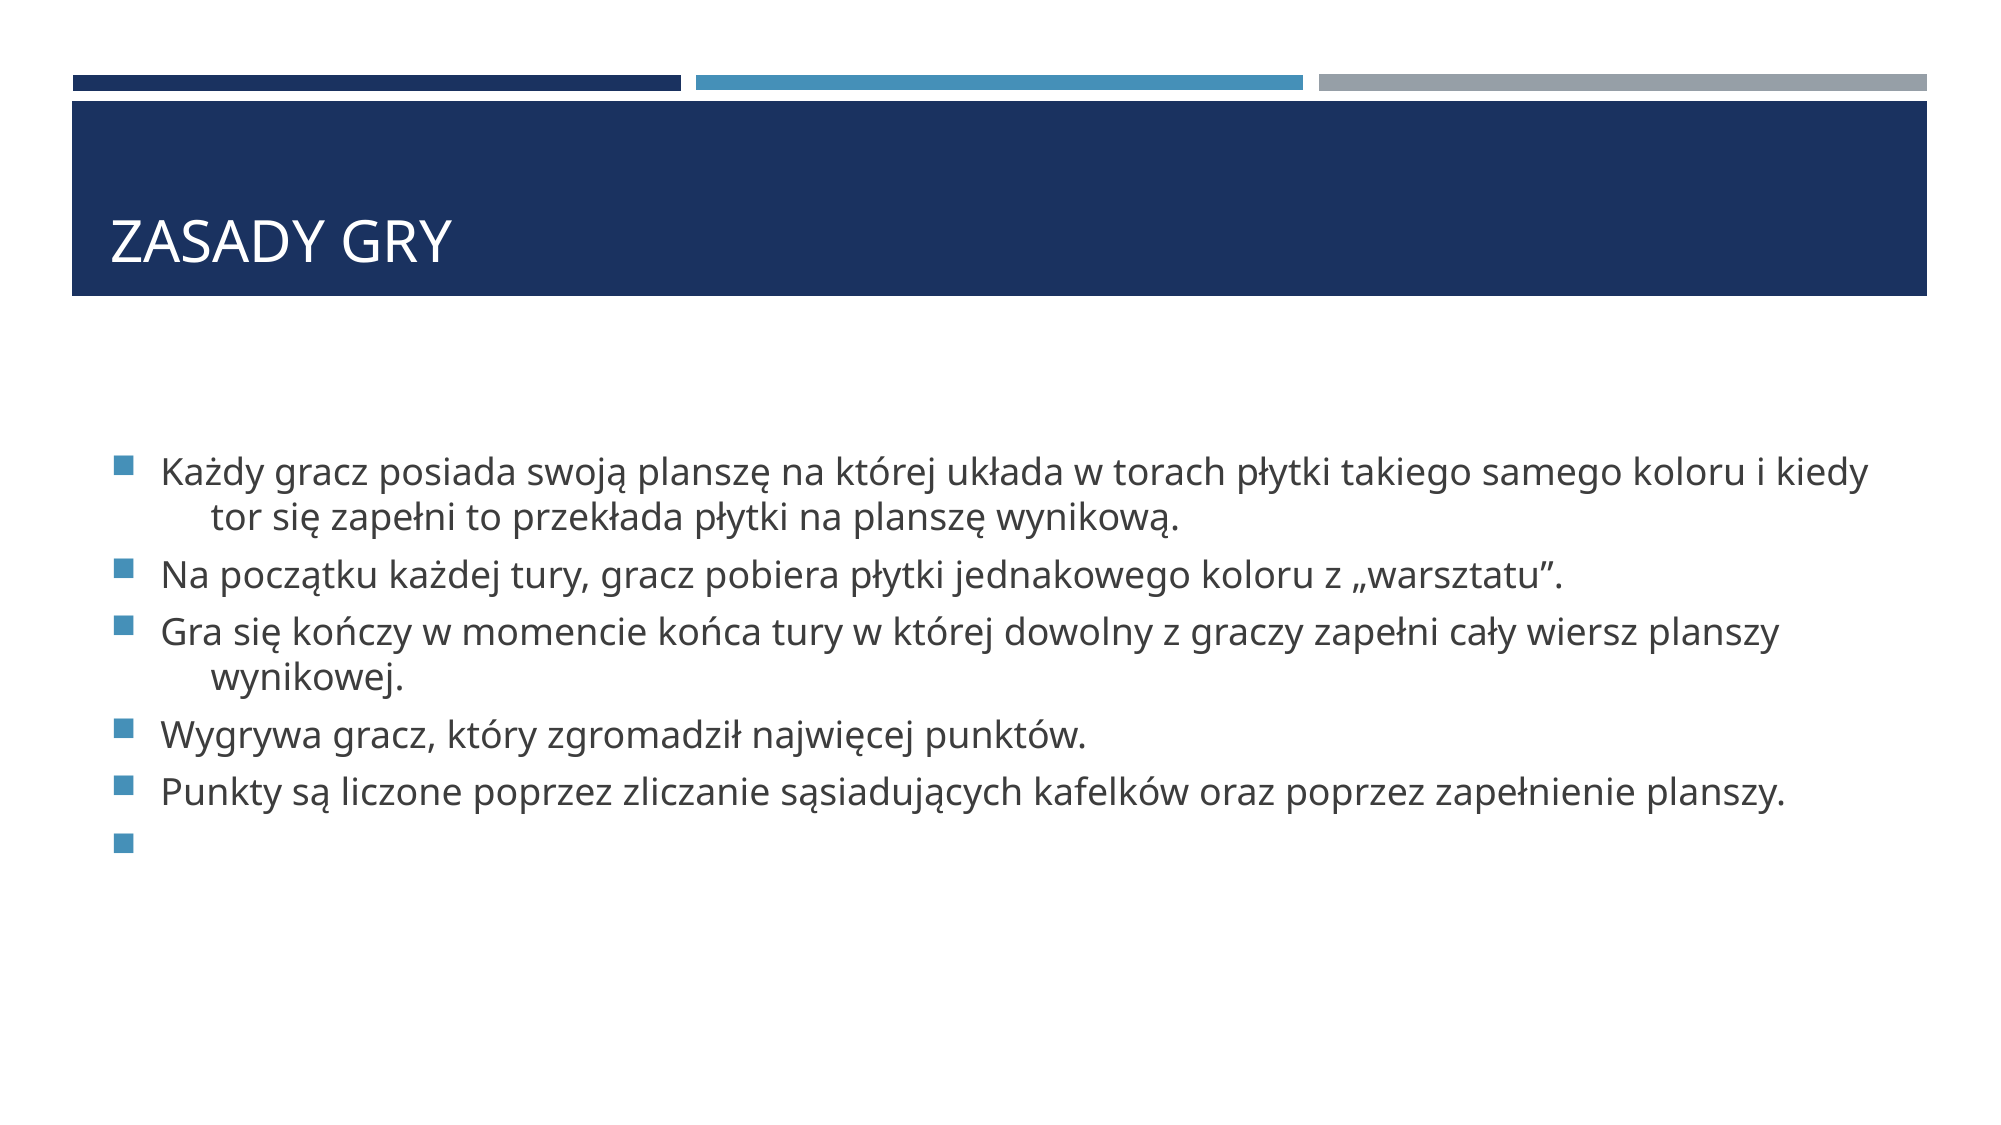

# Zasady gry
Każdy gracz posiada swoją planszę na której układa w torach płytki takiego samego koloru i kiedy tor się zapełni to przekłada płytki na planszę wynikową.
Na początku każdej tury, gracz pobiera płytki jednakowego koloru z „warsztatu”.
Gra się kończy w momencie końca tury w której dowolny z graczy zapełni cały wiersz planszy wynikowej.
Wygrywa gracz, który zgromadził najwięcej punktów.
Punkty są liczone poprzez zliczanie sąsiadujących kafelków oraz poprzez zapełnienie planszy.